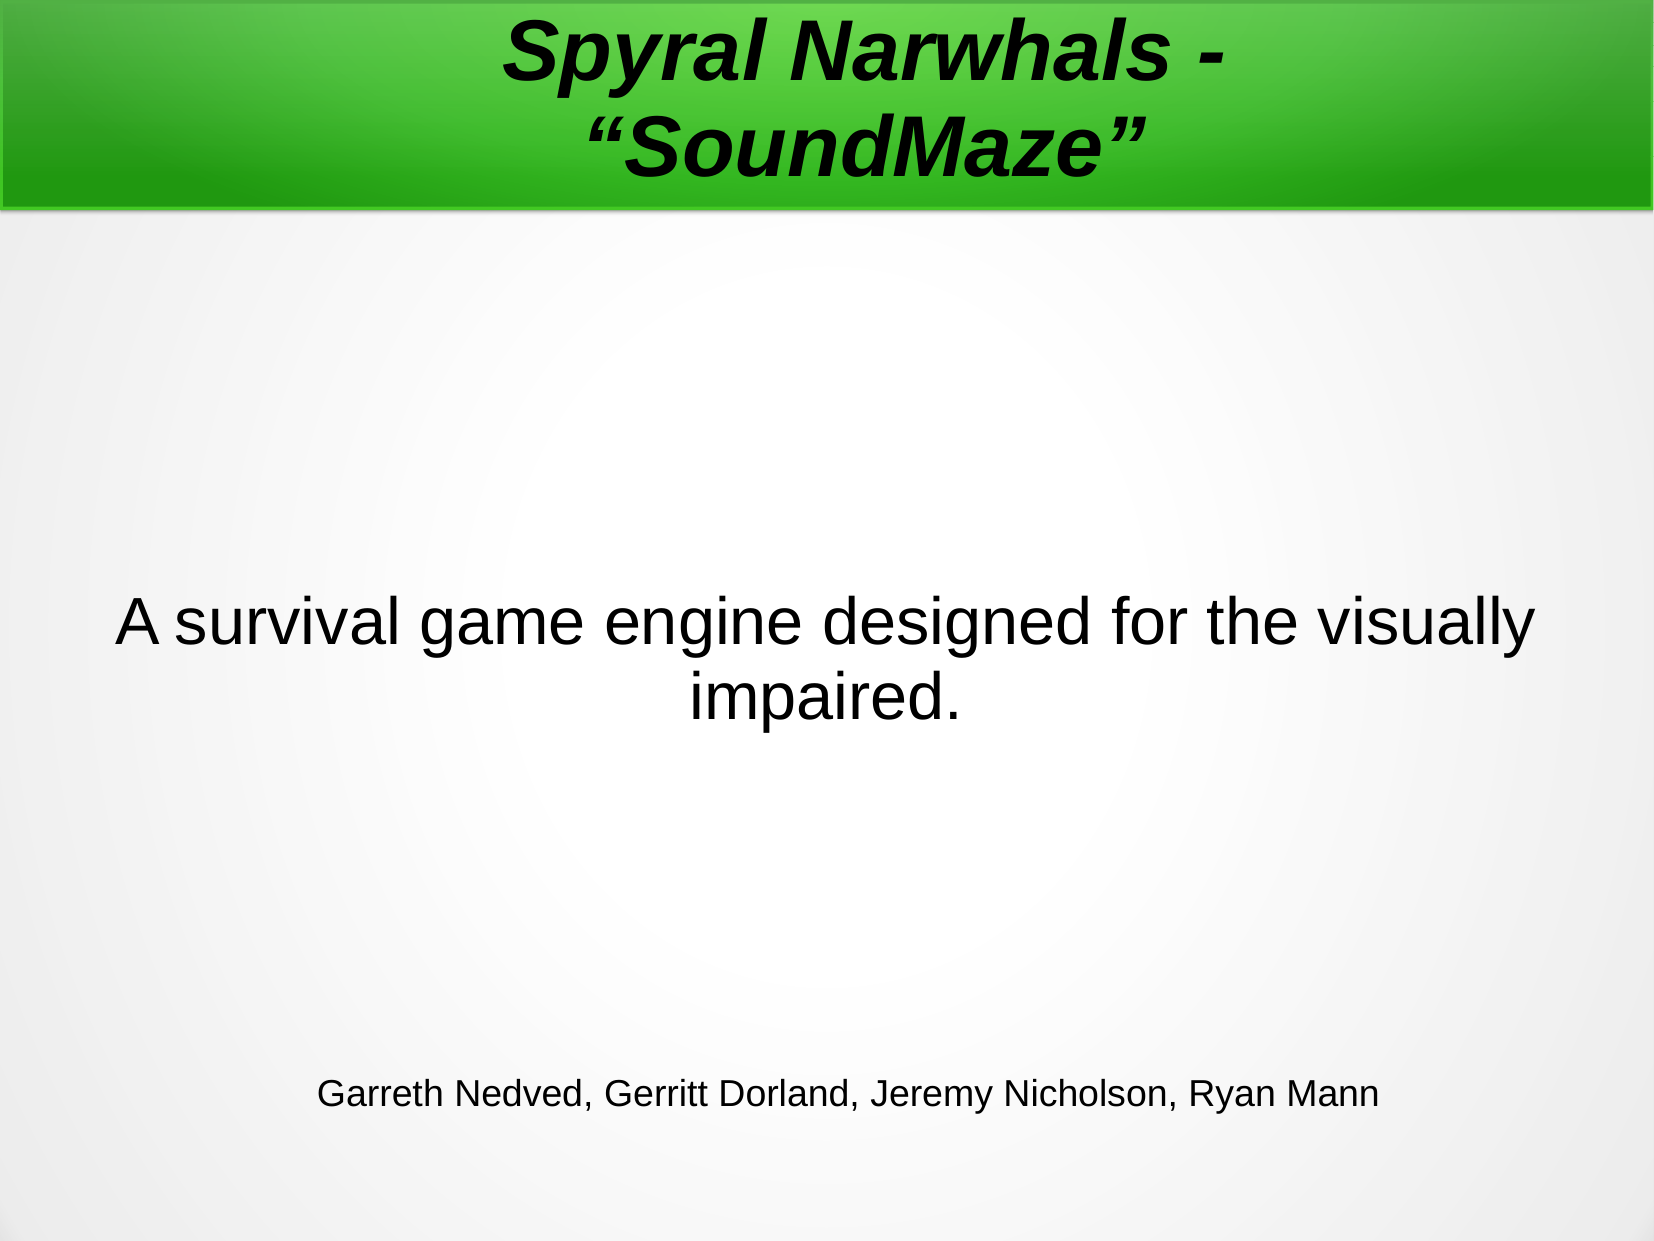

# Spyral Narwhals - “SoundMaze”
A survival game engine designed for the visually impaired.
Garreth Nedved, Gerritt Dorland, Jeremy Nicholson, Ryan Mann